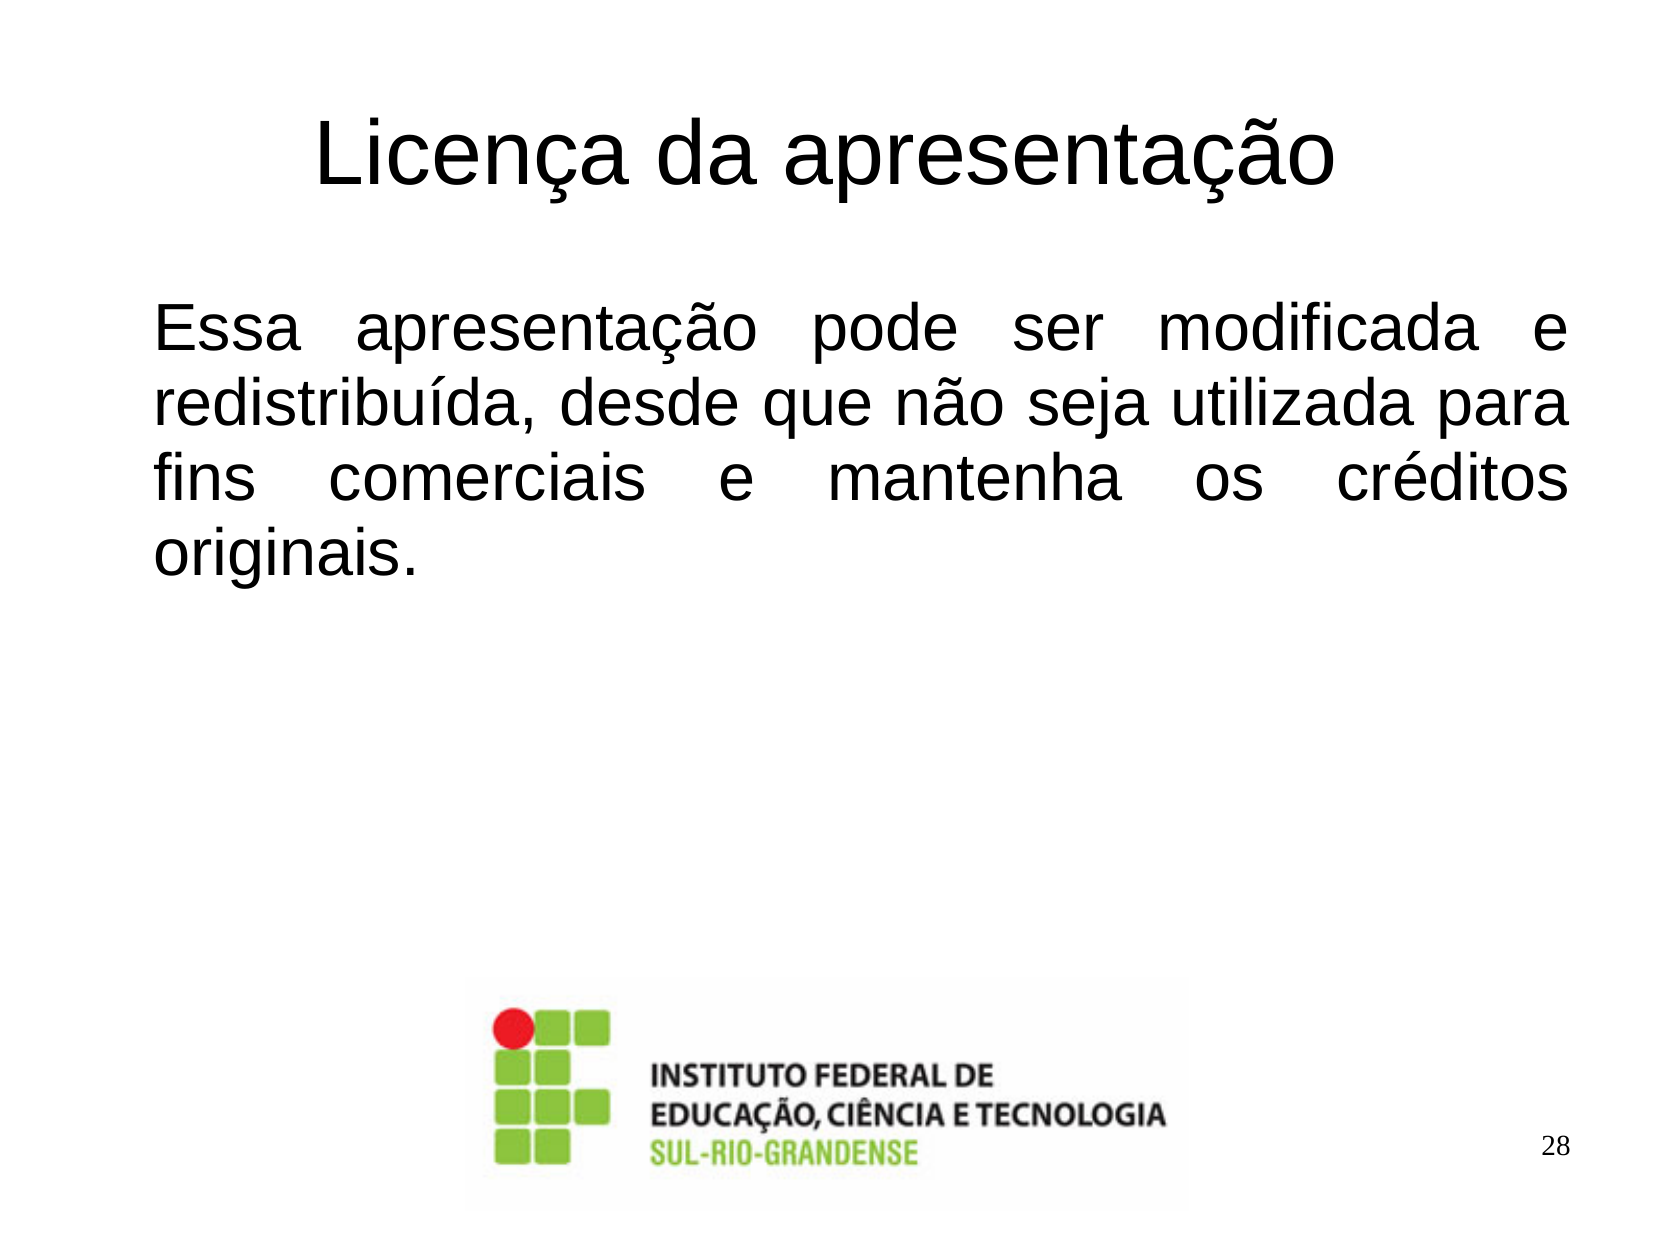

# Licença da apresentação
Essa apresentação pode ser modificada e redistribuída, desde que não seja utilizada para fins comerciais e mantenha os créditos originais.
28